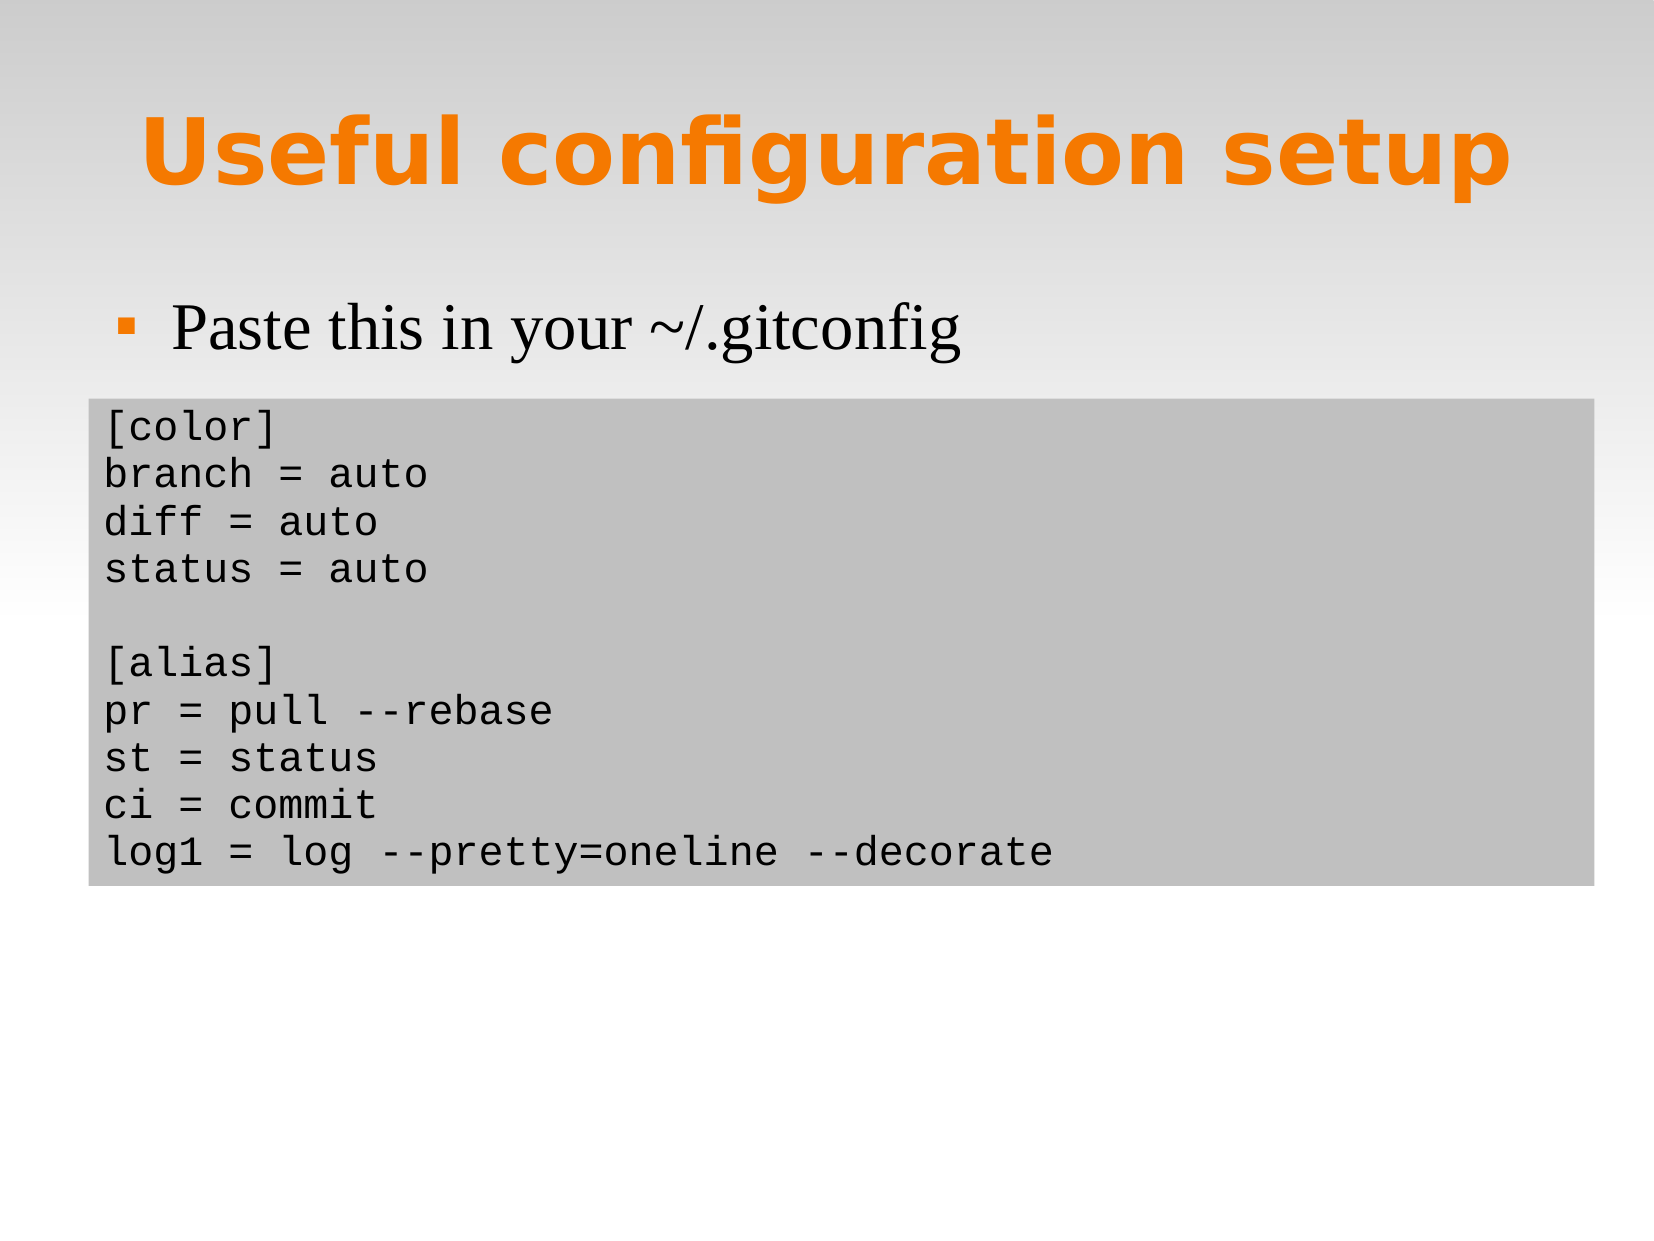

# Useful configuration setup
Paste this in your ~/.gitconfig
[color]
branch = auto
diff = auto
status = auto
[alias]
pr = pull --rebase
st = status
ci = commit
log1 = log --pretty=oneline --decorate